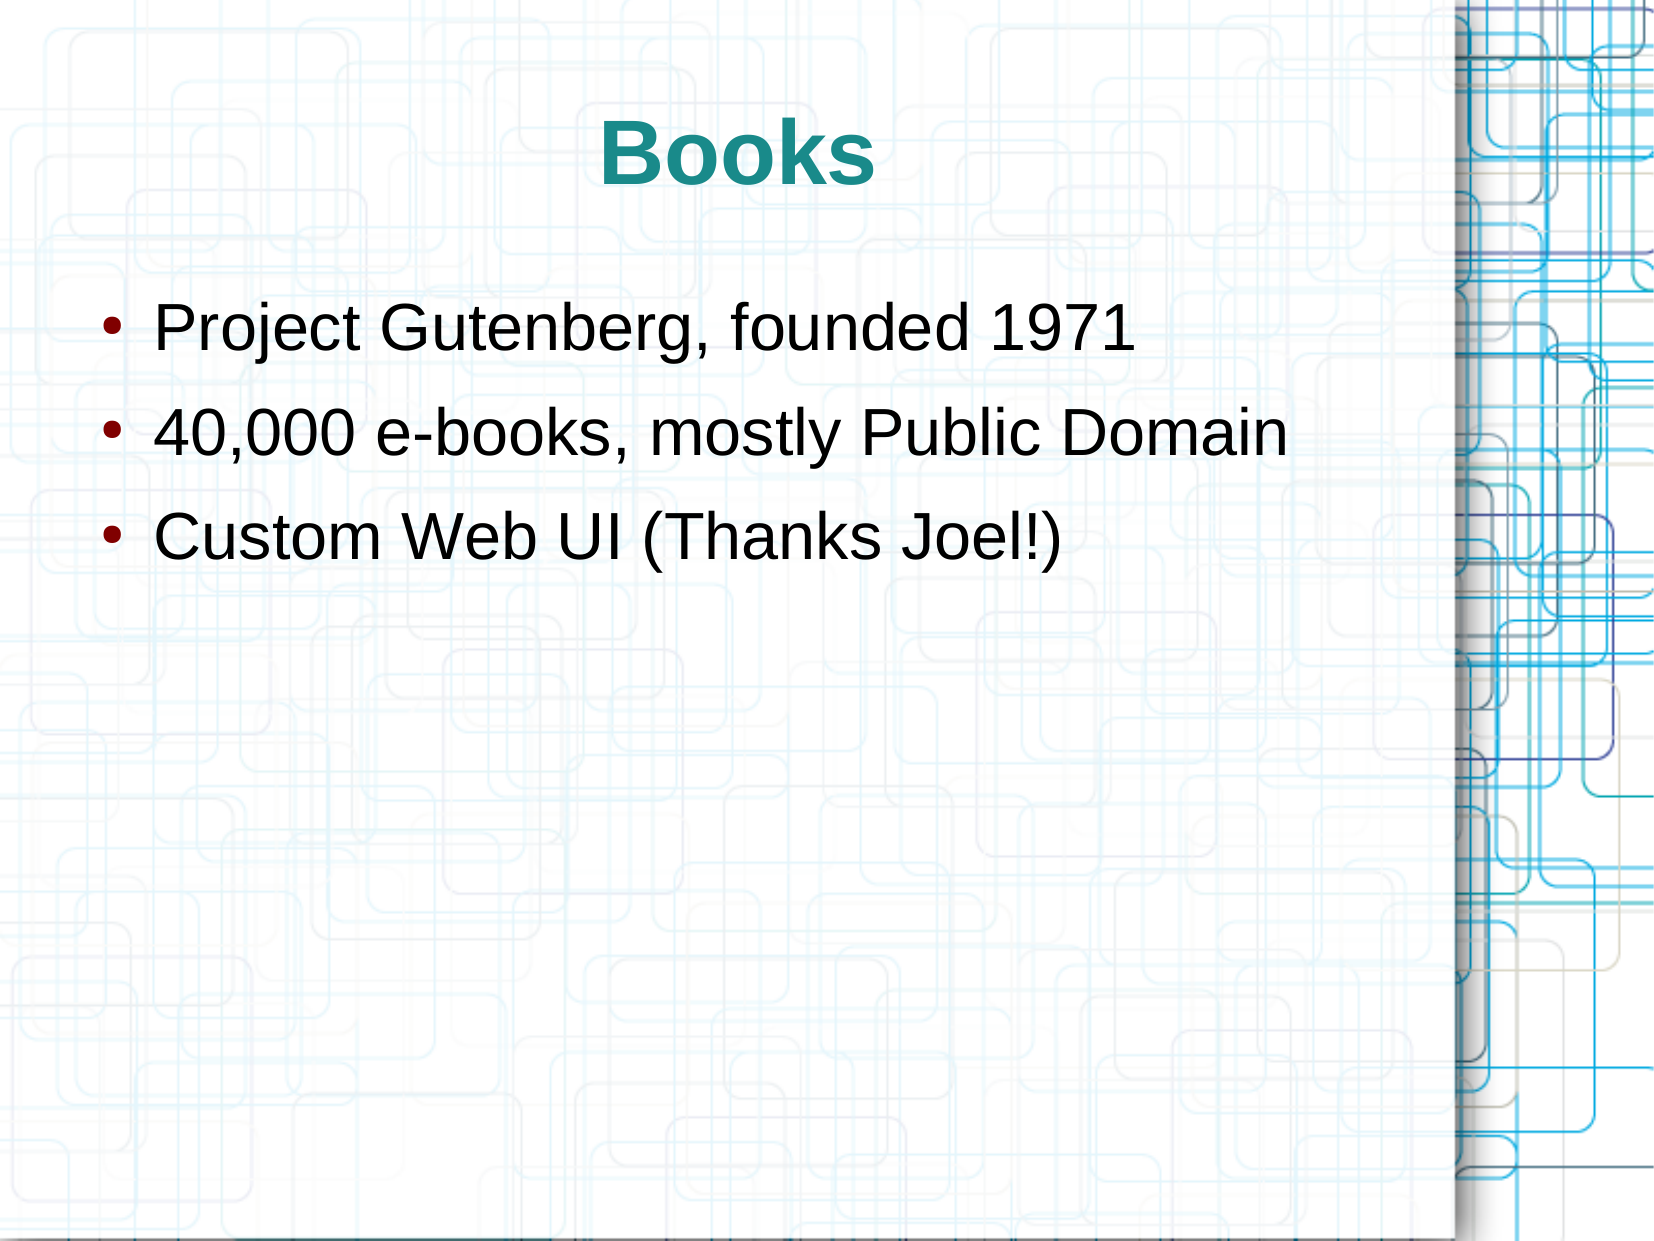

# Books
Project Gutenberg, founded 1971
40,000 e-books, mostly Public Domain
Custom Web UI (Thanks Joel!)